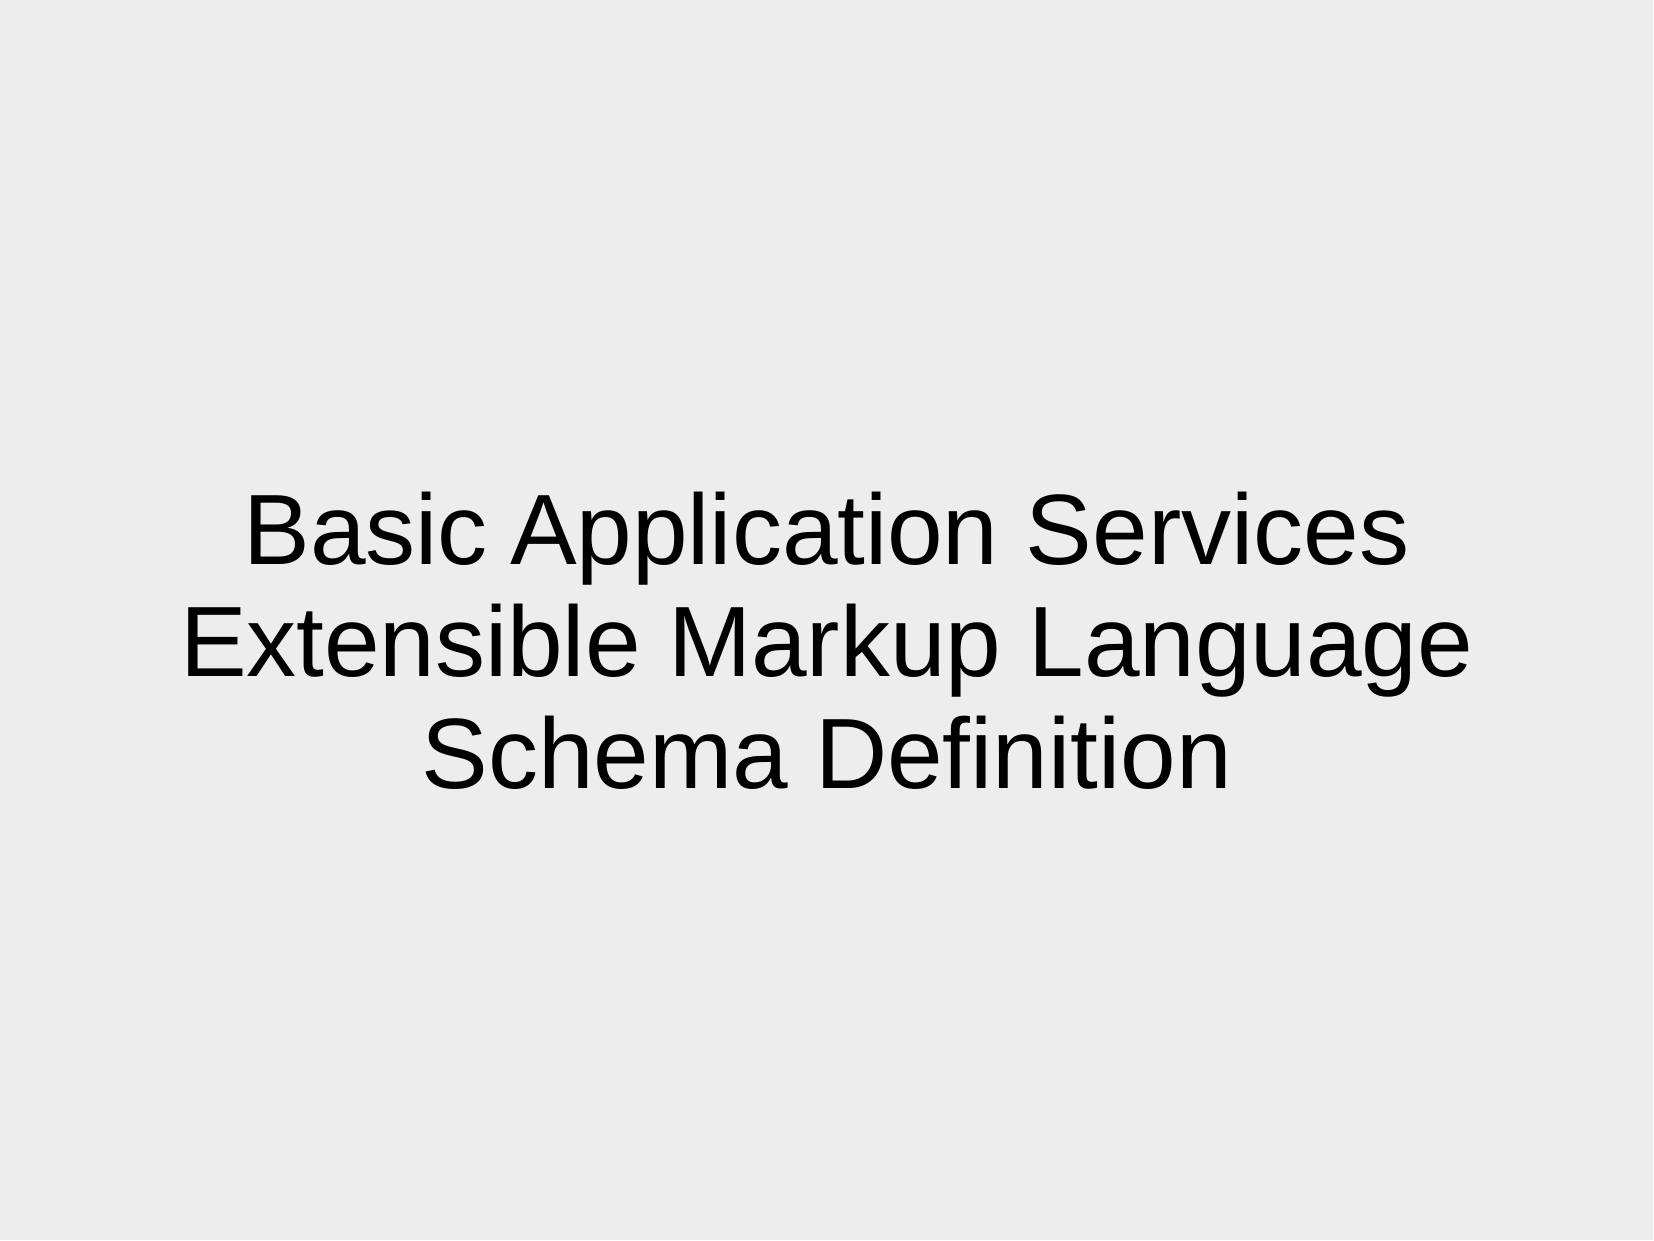

Basic Application Services Extensible Markup Language Schema Definition